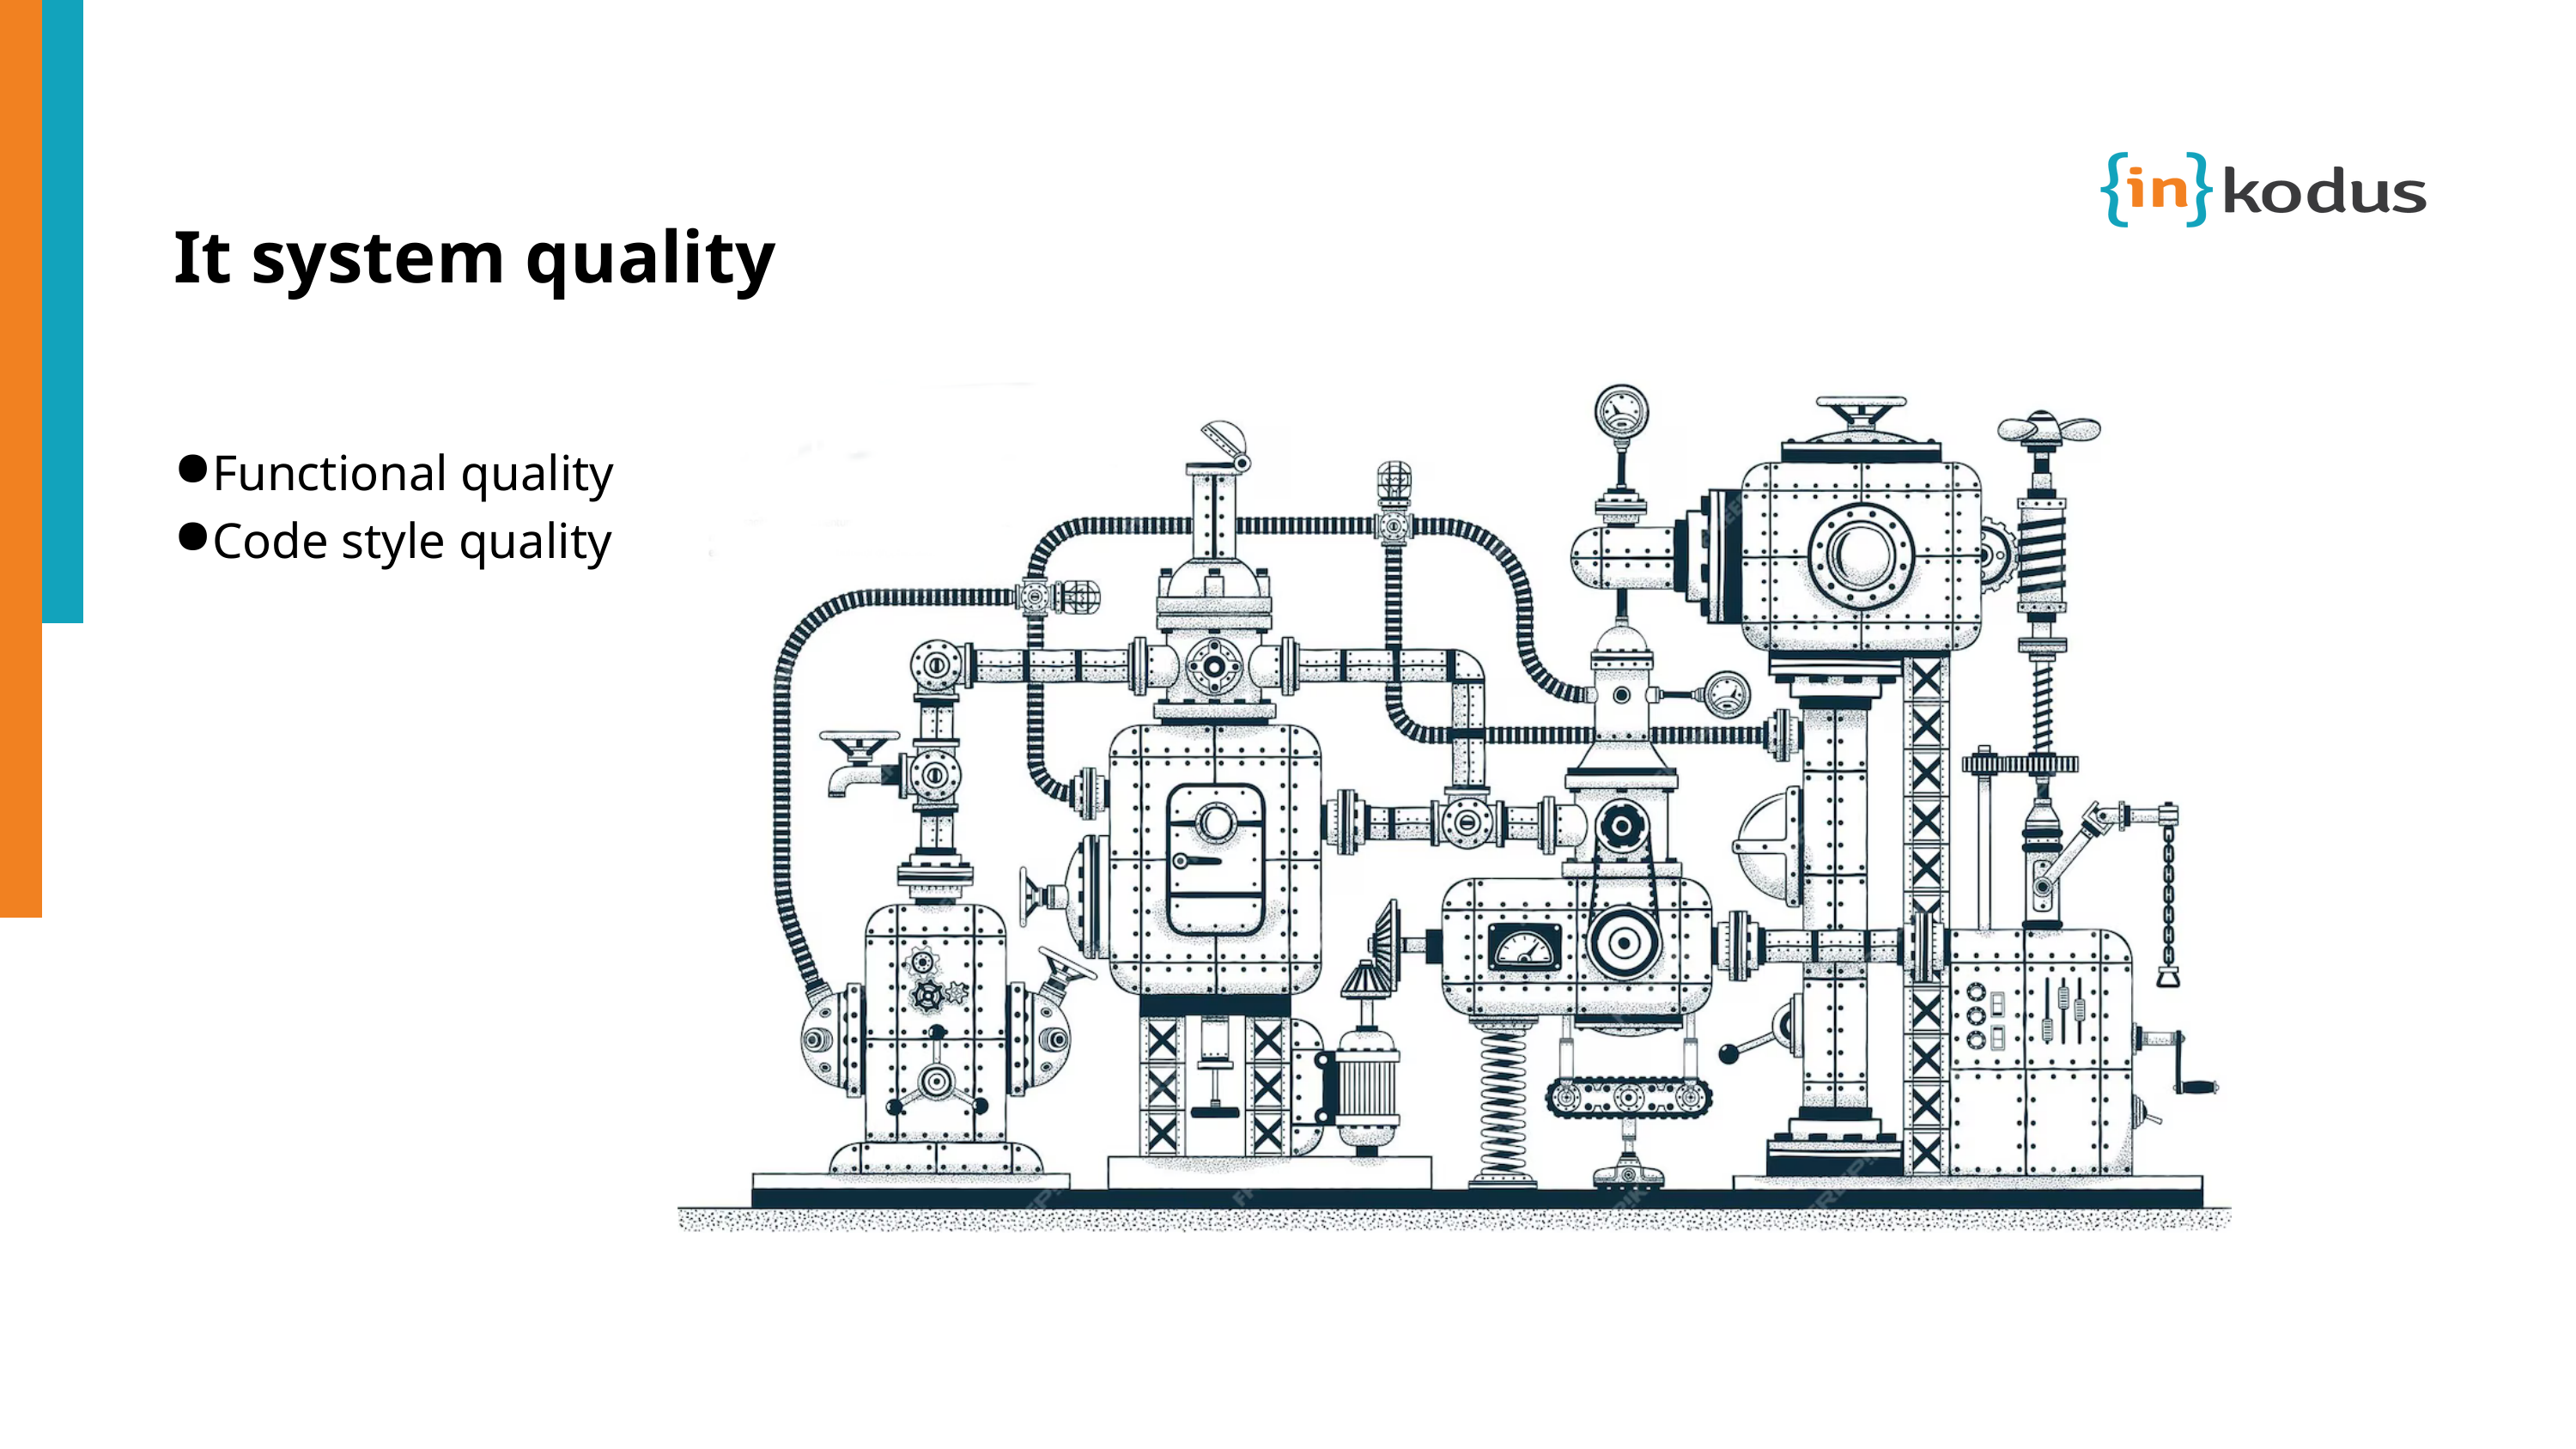

It system quality
Functional quality
Code style quality